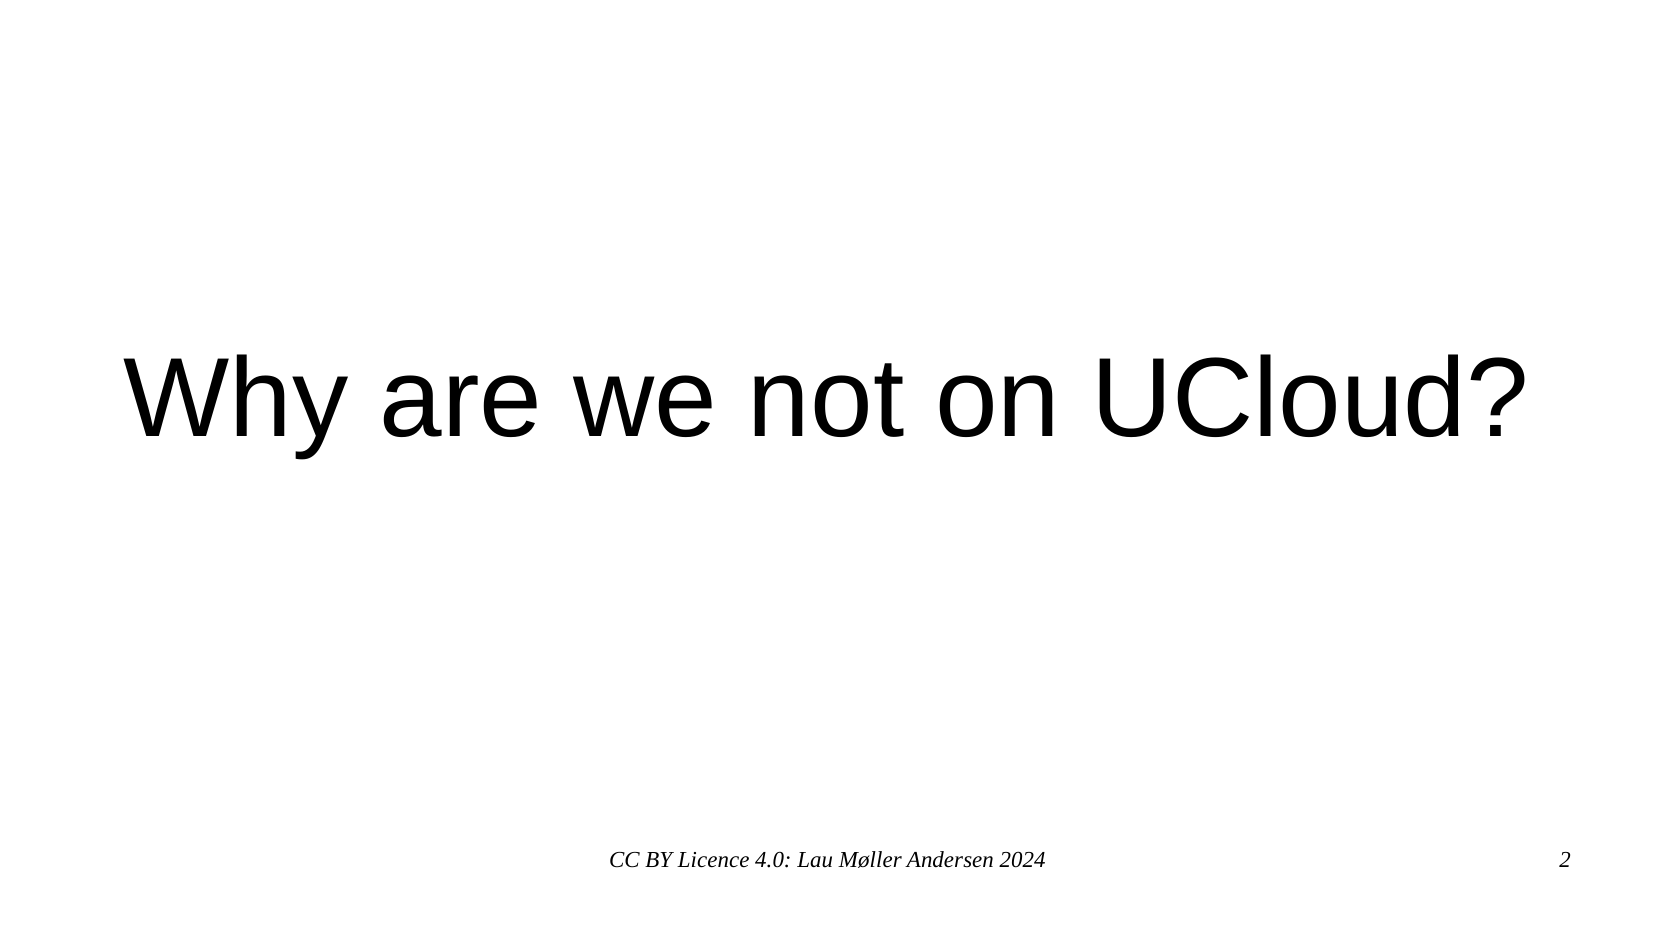

# Why are we not on UCloud?
CC BY Licence 4.0: Lau Møller Andersen 2024
2